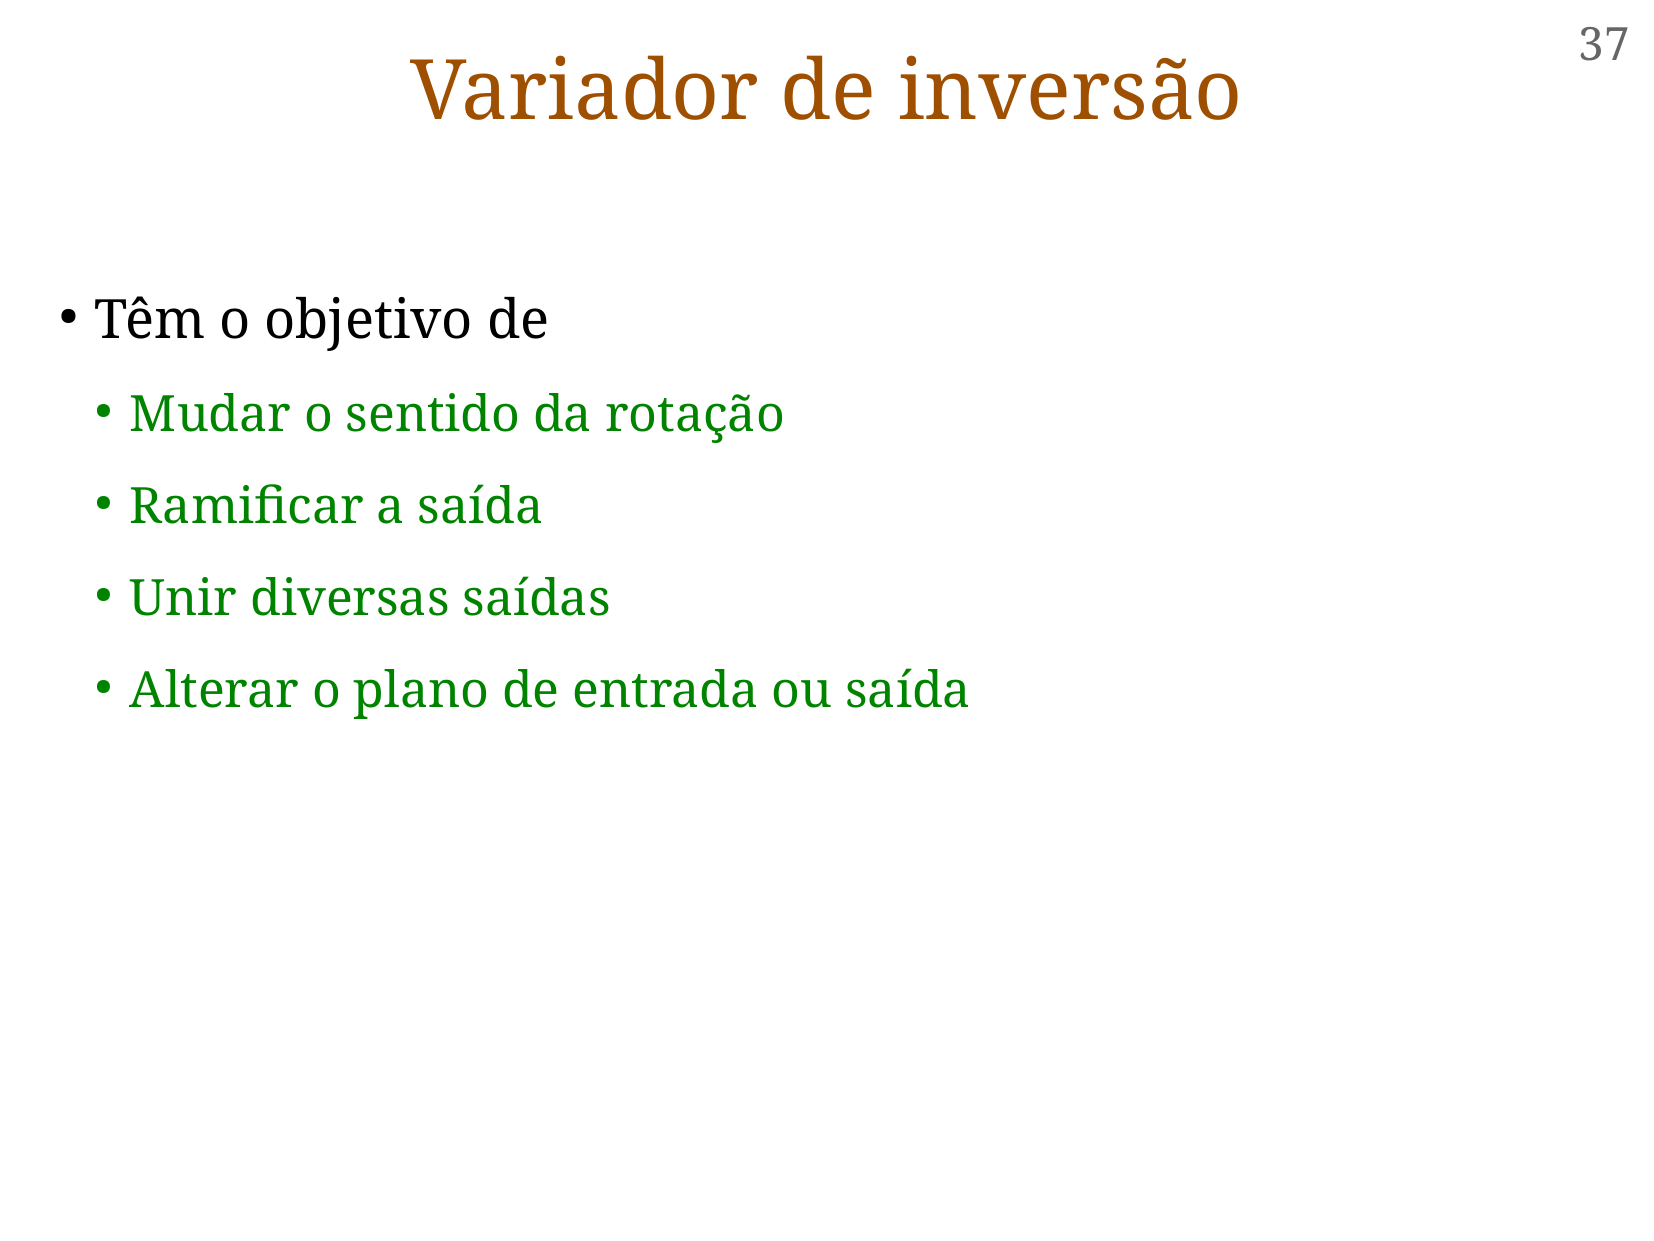

37
# Variador de inversão
Têm o objetivo de
Mudar o sentido da rotação
Ramificar a saída
Unir diversas saídas
Alterar o plano de entrada ou saída